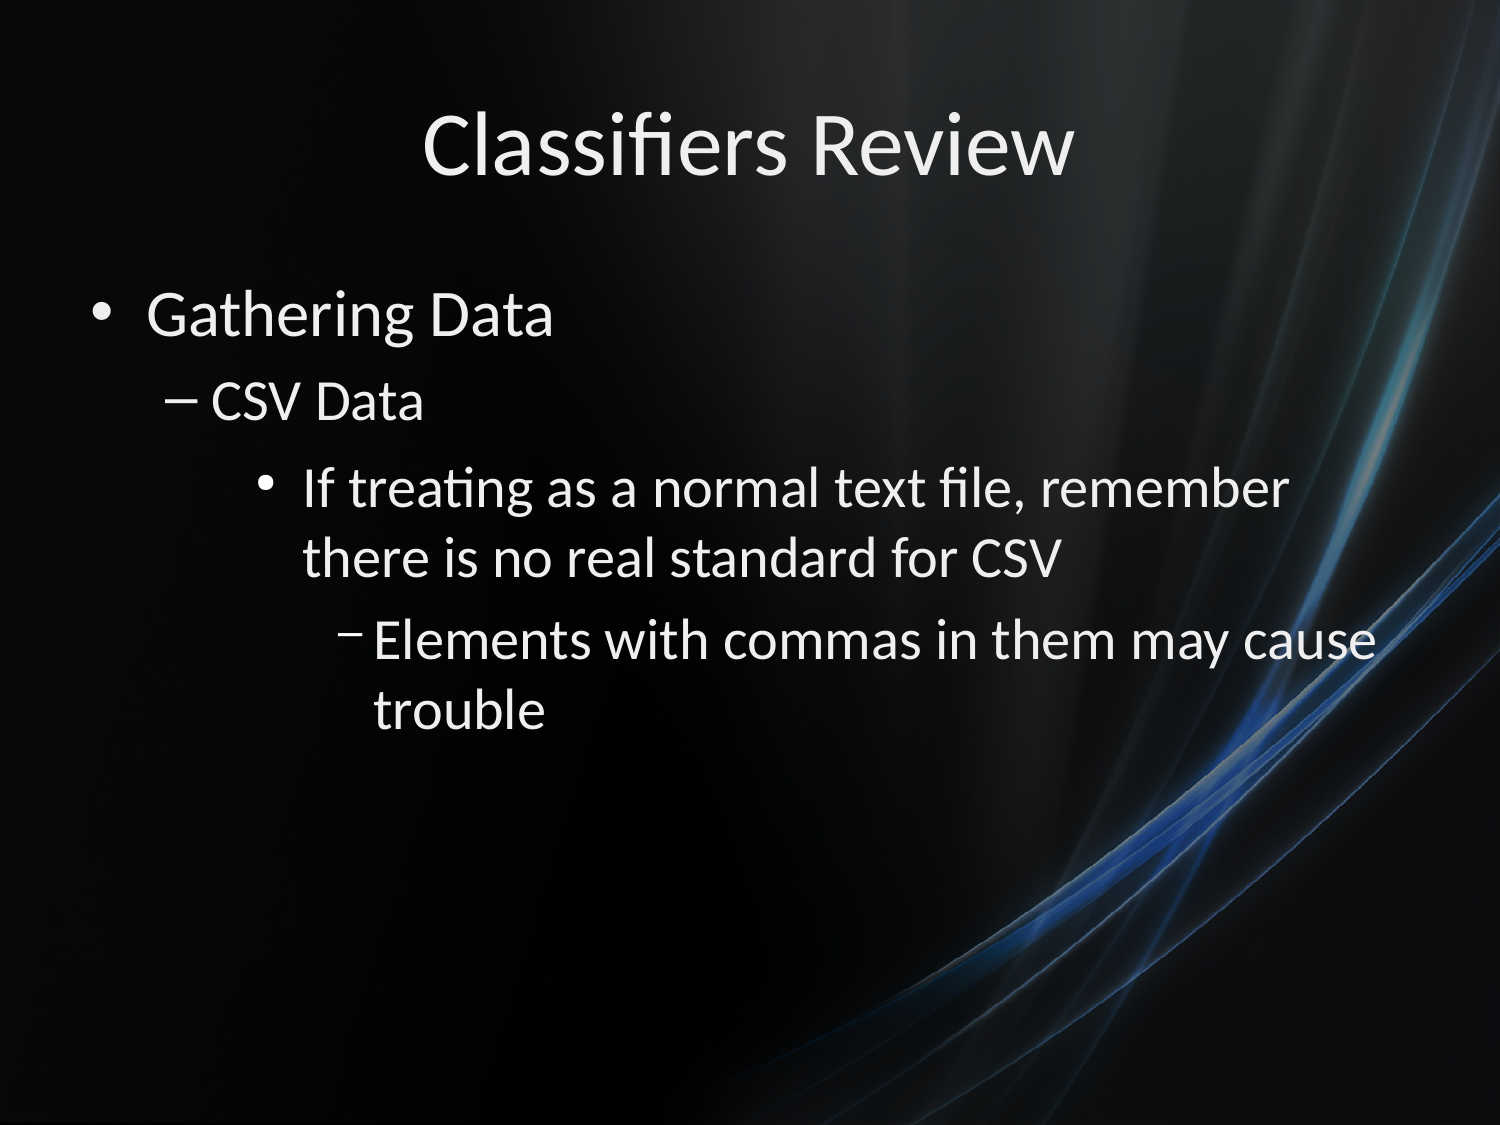

# Classifiers Review
Gathering Data
CSV Data
If treating as a normal text file, remember there is no real standard for CSV
Elements with commas in them may cause trouble